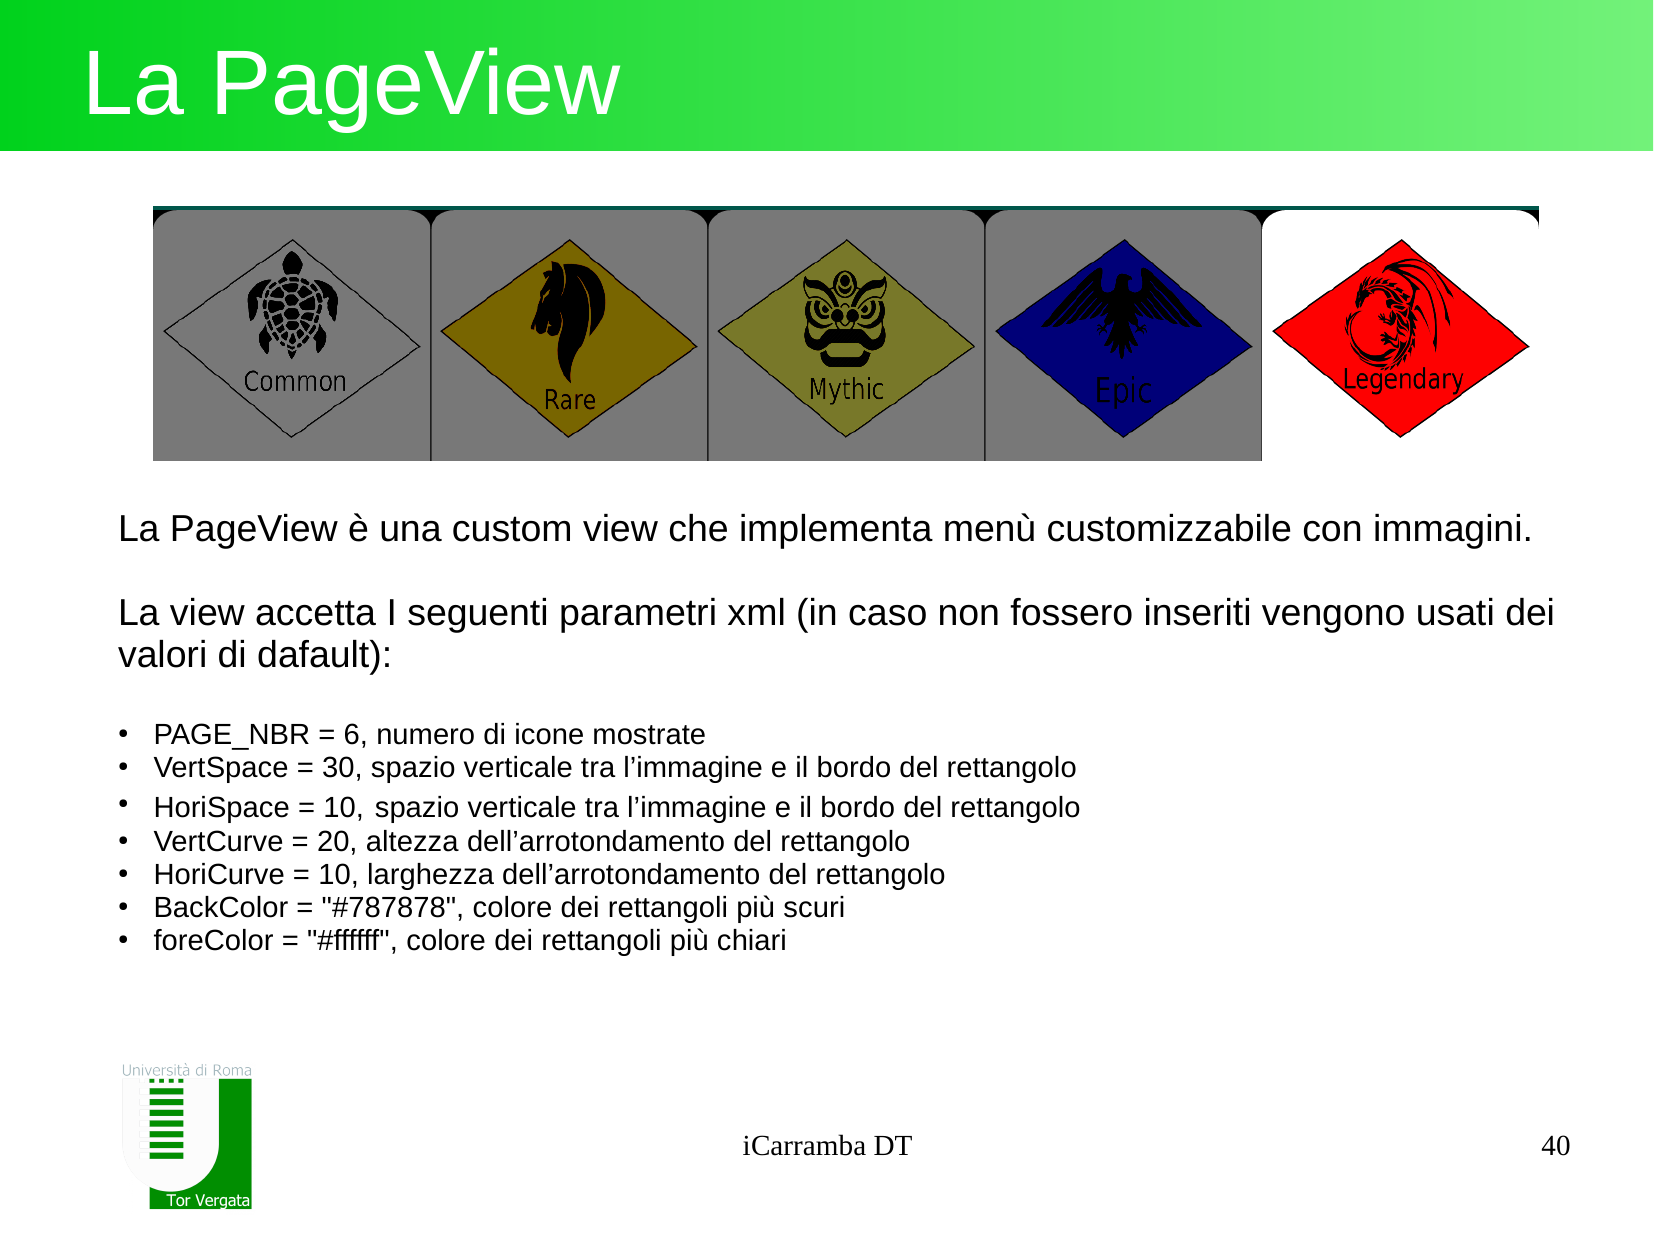

# La PageView
La PageView è una custom view che implementa menù customizzabile con immagini.
La view accetta I seguenti parametri xml (in caso non fossero inseriti vengono usati dei valori di dafault):
PAGE_NBR = 6, numero di icone mostrate
VertSpace = 30, spazio verticale tra l’immagine e il bordo del rettangolo
HoriSpace = 10, spazio verticale tra l’immagine e il bordo del rettangolo
VertCurve = 20, altezza dell’arrotondamento del rettangolo
HoriCurve = 10, larghezza dell’arrotondamento del rettangolo
BackColor = "#787878", colore dei rettangoli più scuri
foreColor = "#ffffff", colore dei rettangoli più chiari
40